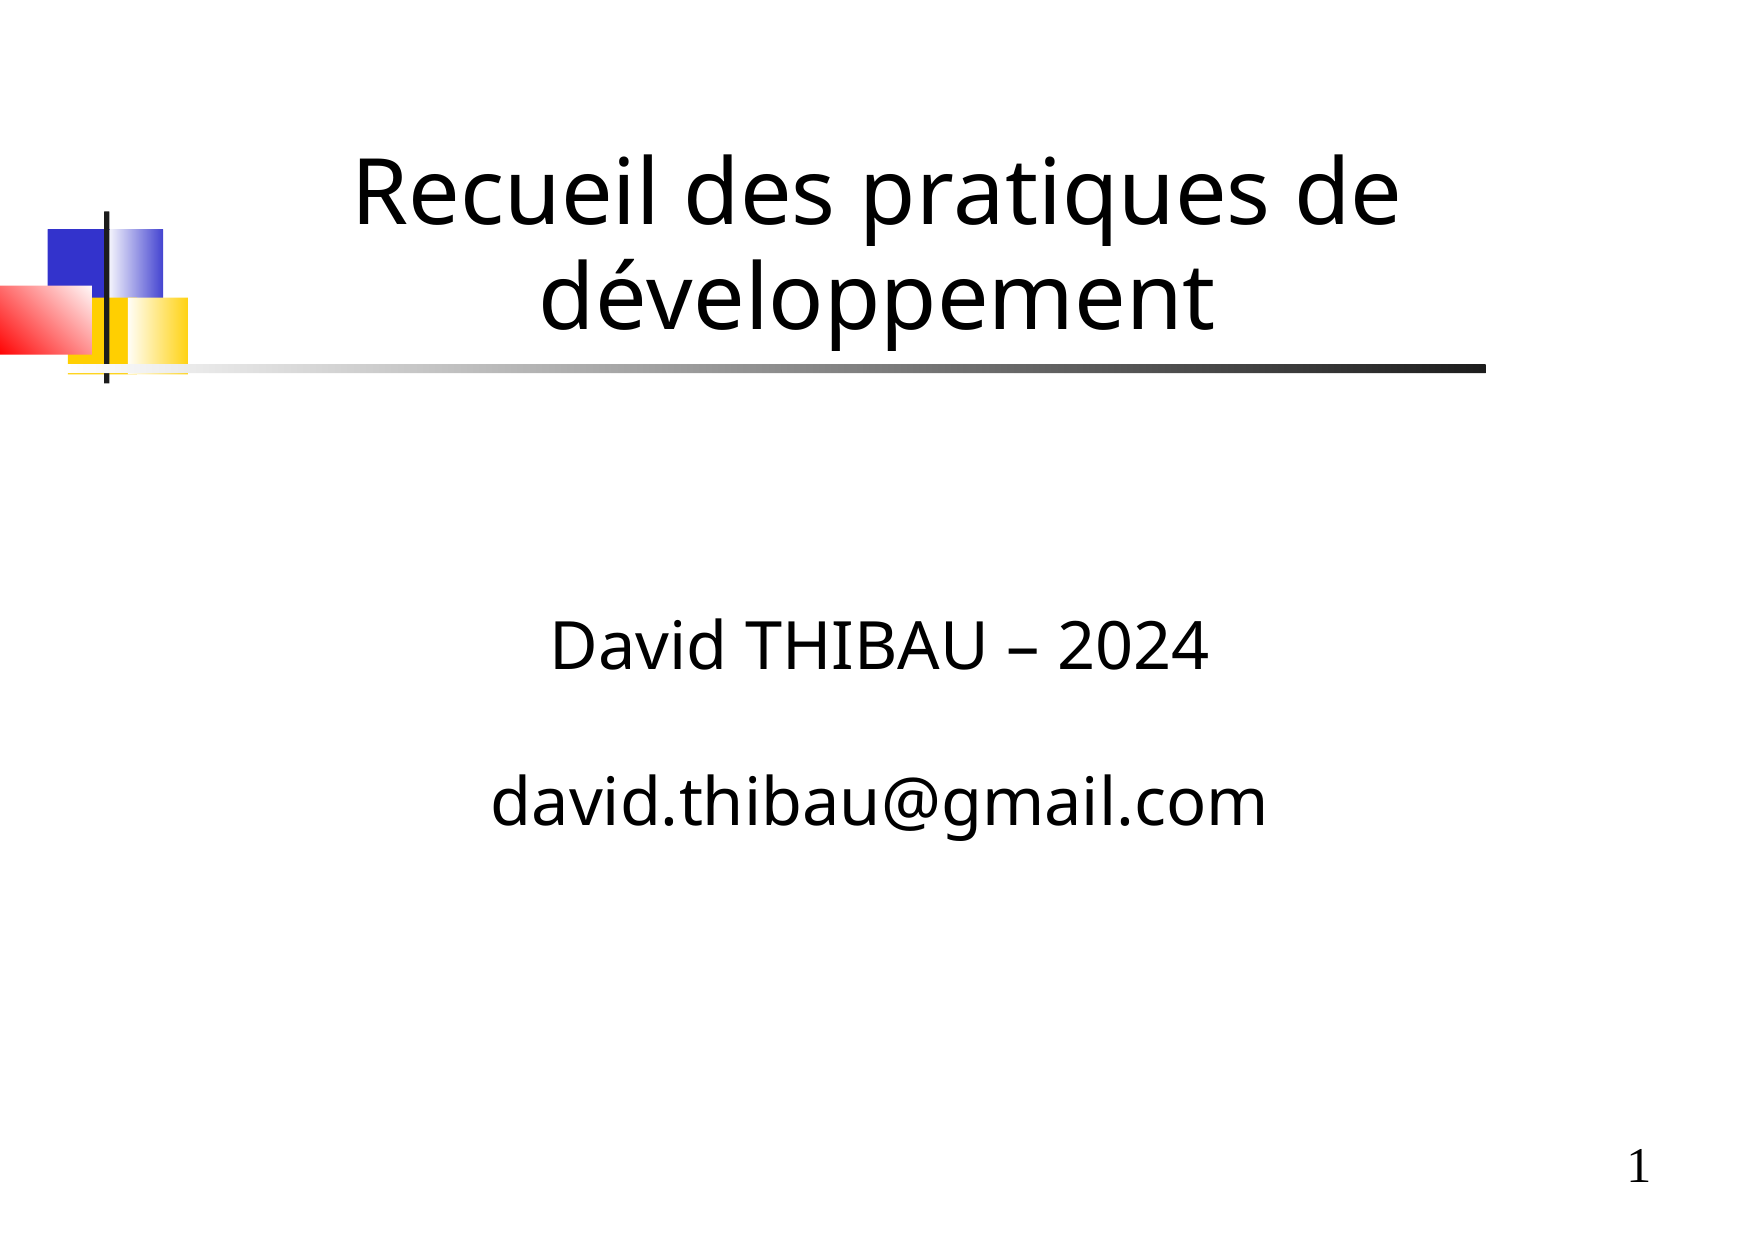

# Recueil des pratiques de développement
David THIBAU – 2024
david.thibau@gmail.com